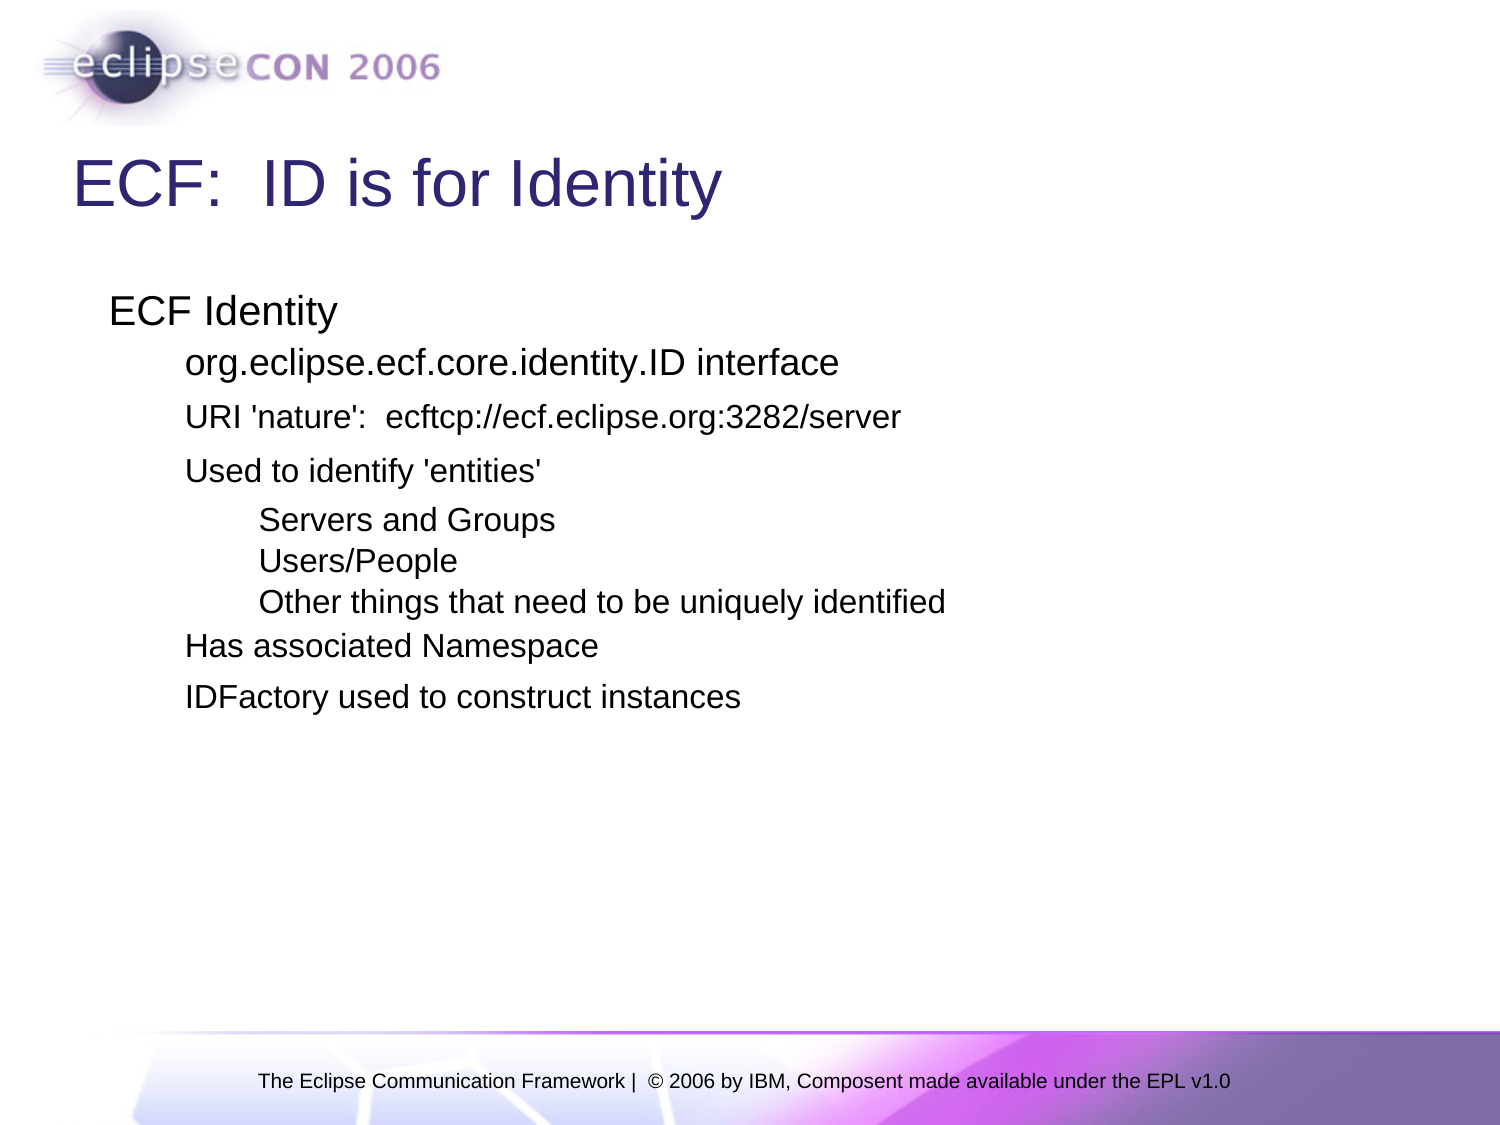

# ECF: ID is for Identity
ECF Identity
org.eclipse.ecf.core.identity.ID interface
URI 'nature': ecftcp://ecf.eclipse.org:3282/server
Used to identify 'entities'
Servers and Groups
Users/People
Other things that need to be uniquely identified
Has associated Namespace
IDFactory used to construct instances